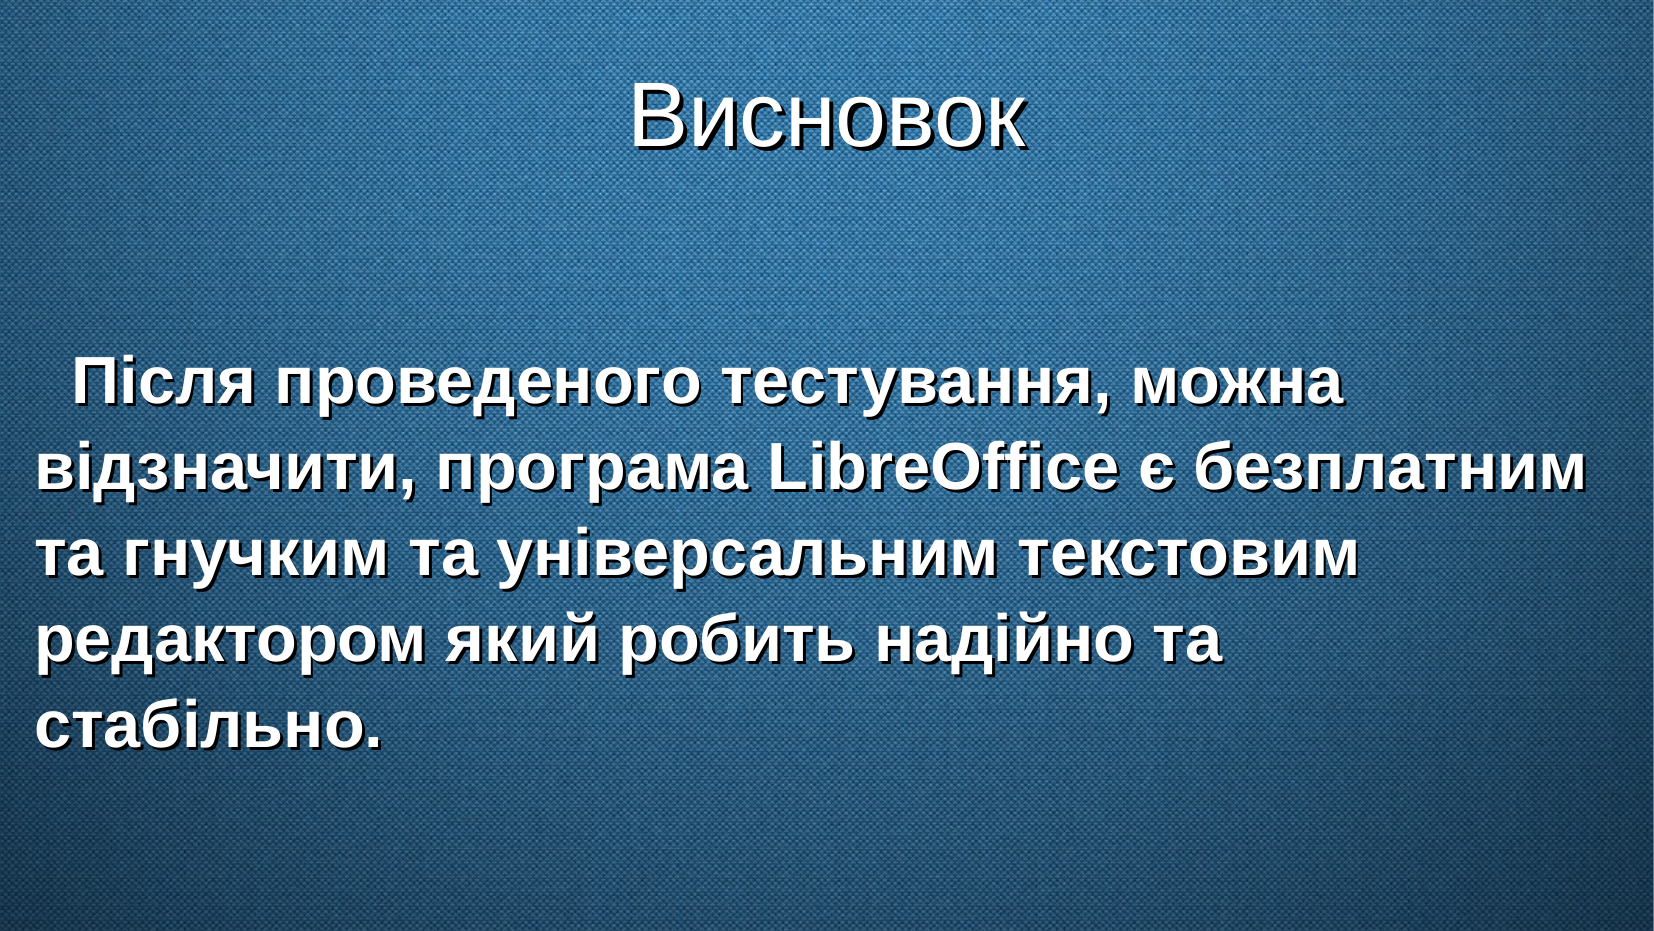

# Висновок
Після проведеного тестування, можна відзначити, програма LibreOffice є безплатним та гнучким та універсальним текстовим редактором який робить надійно та стабільно.